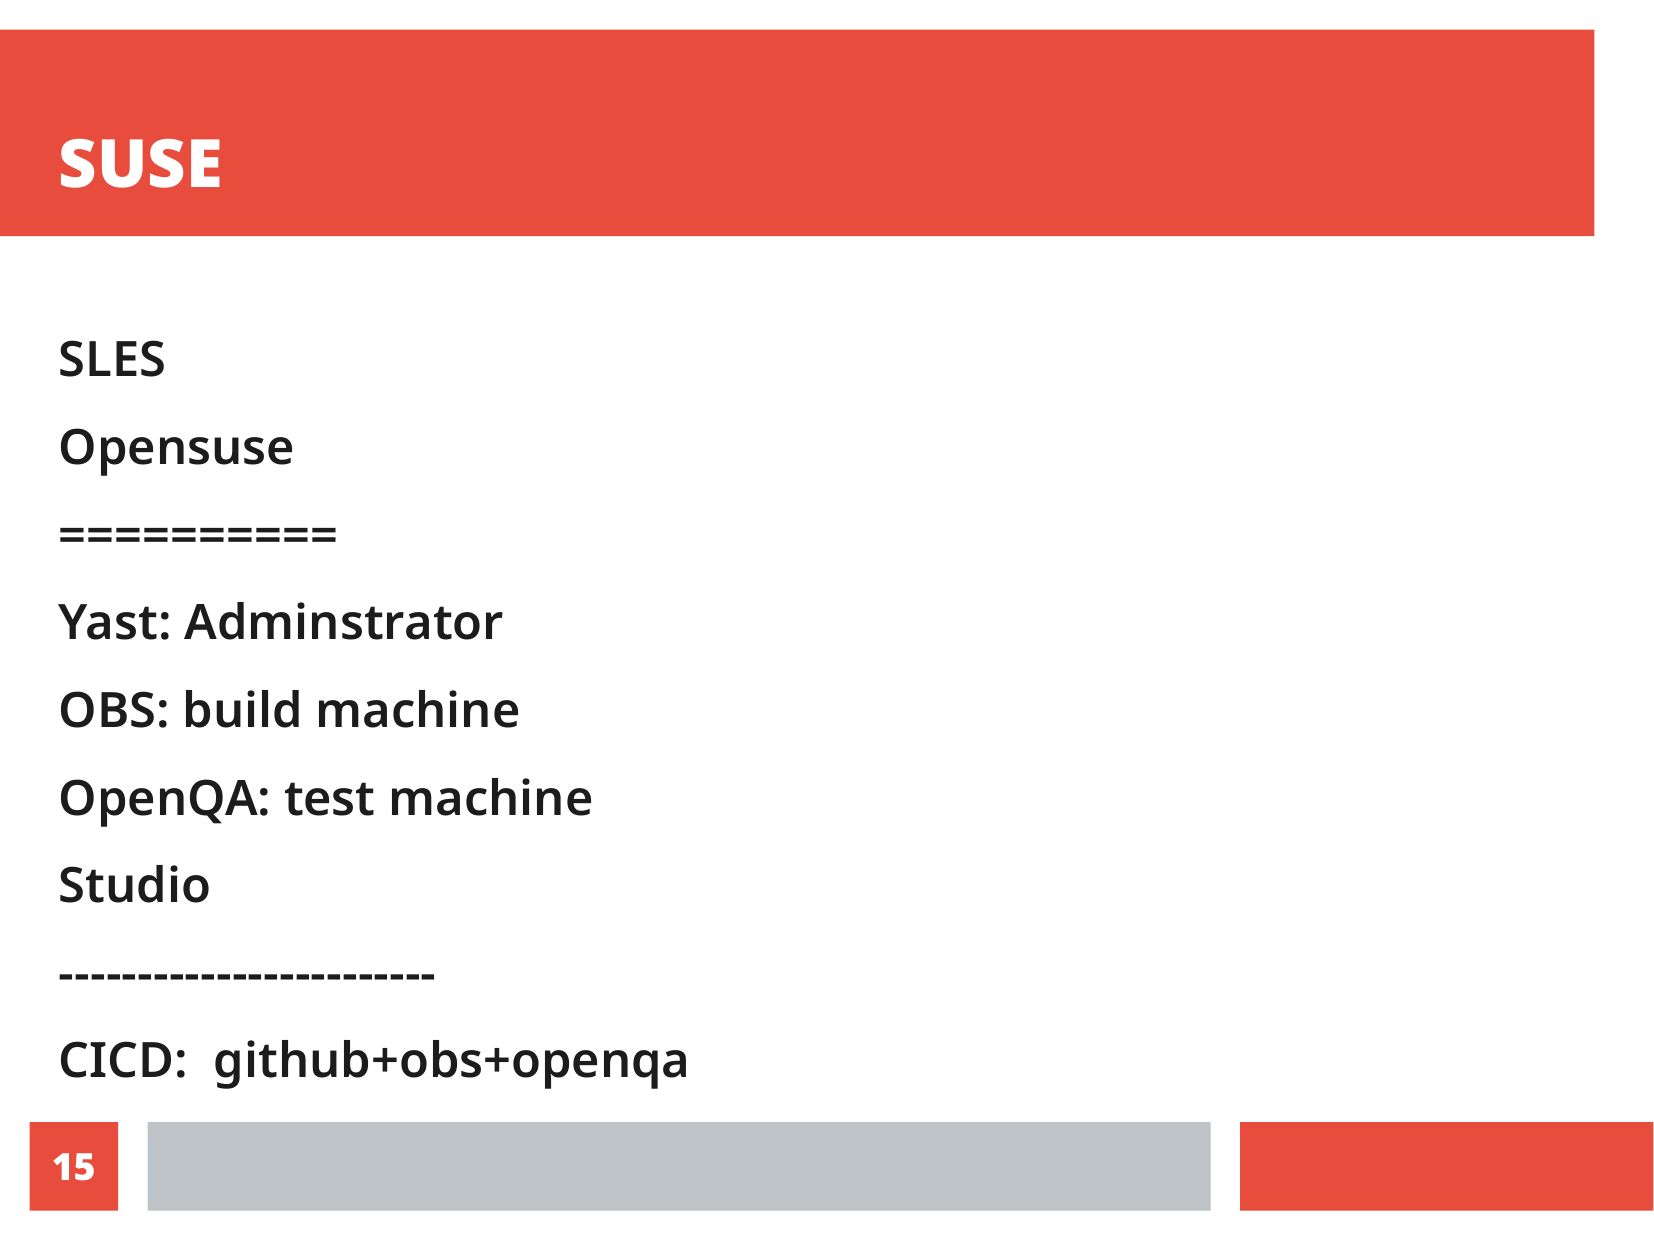

# SUSE
SLES
Opensuse
==========
Yast: Adminstrator
OBS: build machine
OpenQA: test machine
Studio
------------------------
CICD: github+obs+openqa
15